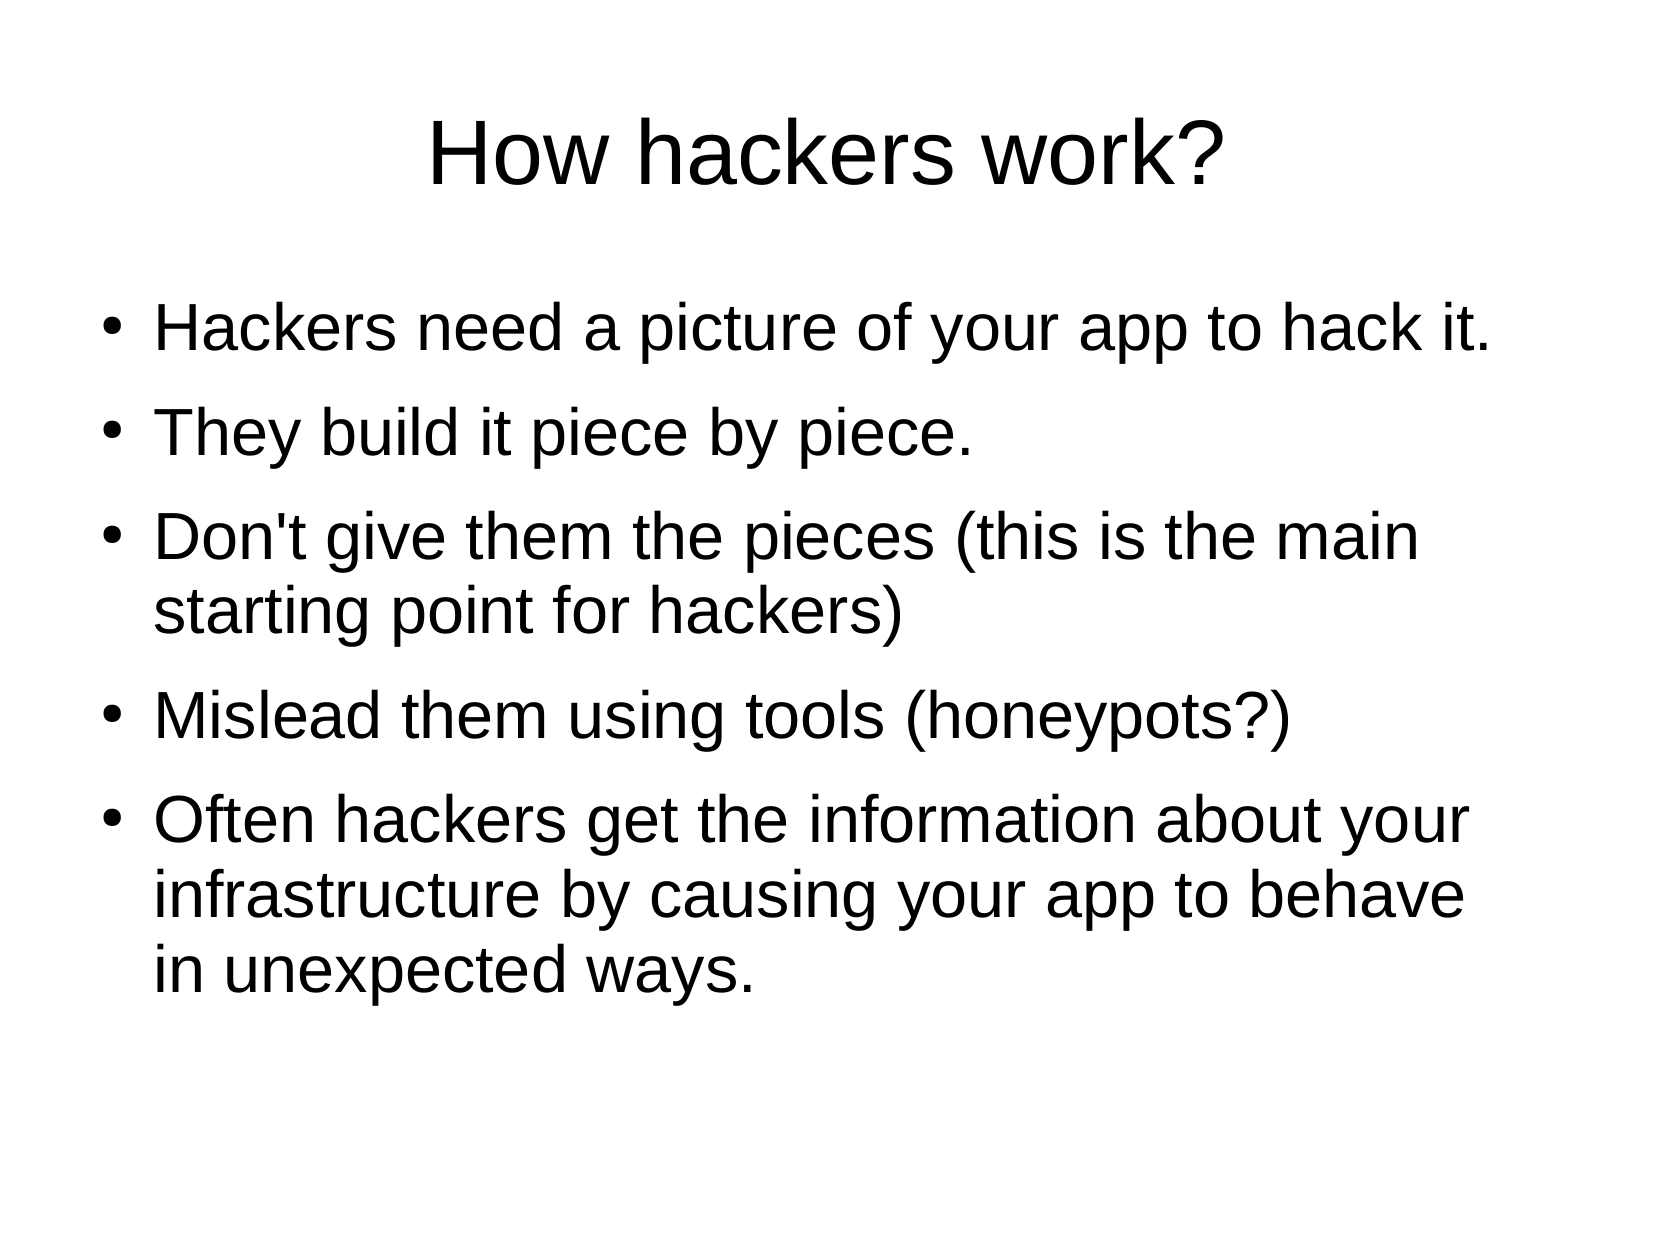

# How hackers work?
Hackers need a picture of your app to hack it.
They build it piece by piece.
Don't give them the pieces (this is the main starting point for hackers)
Mislead them using tools (honeypots?)
Often hackers get the information about your infrastructure by causing your app to behave in unexpected ways.